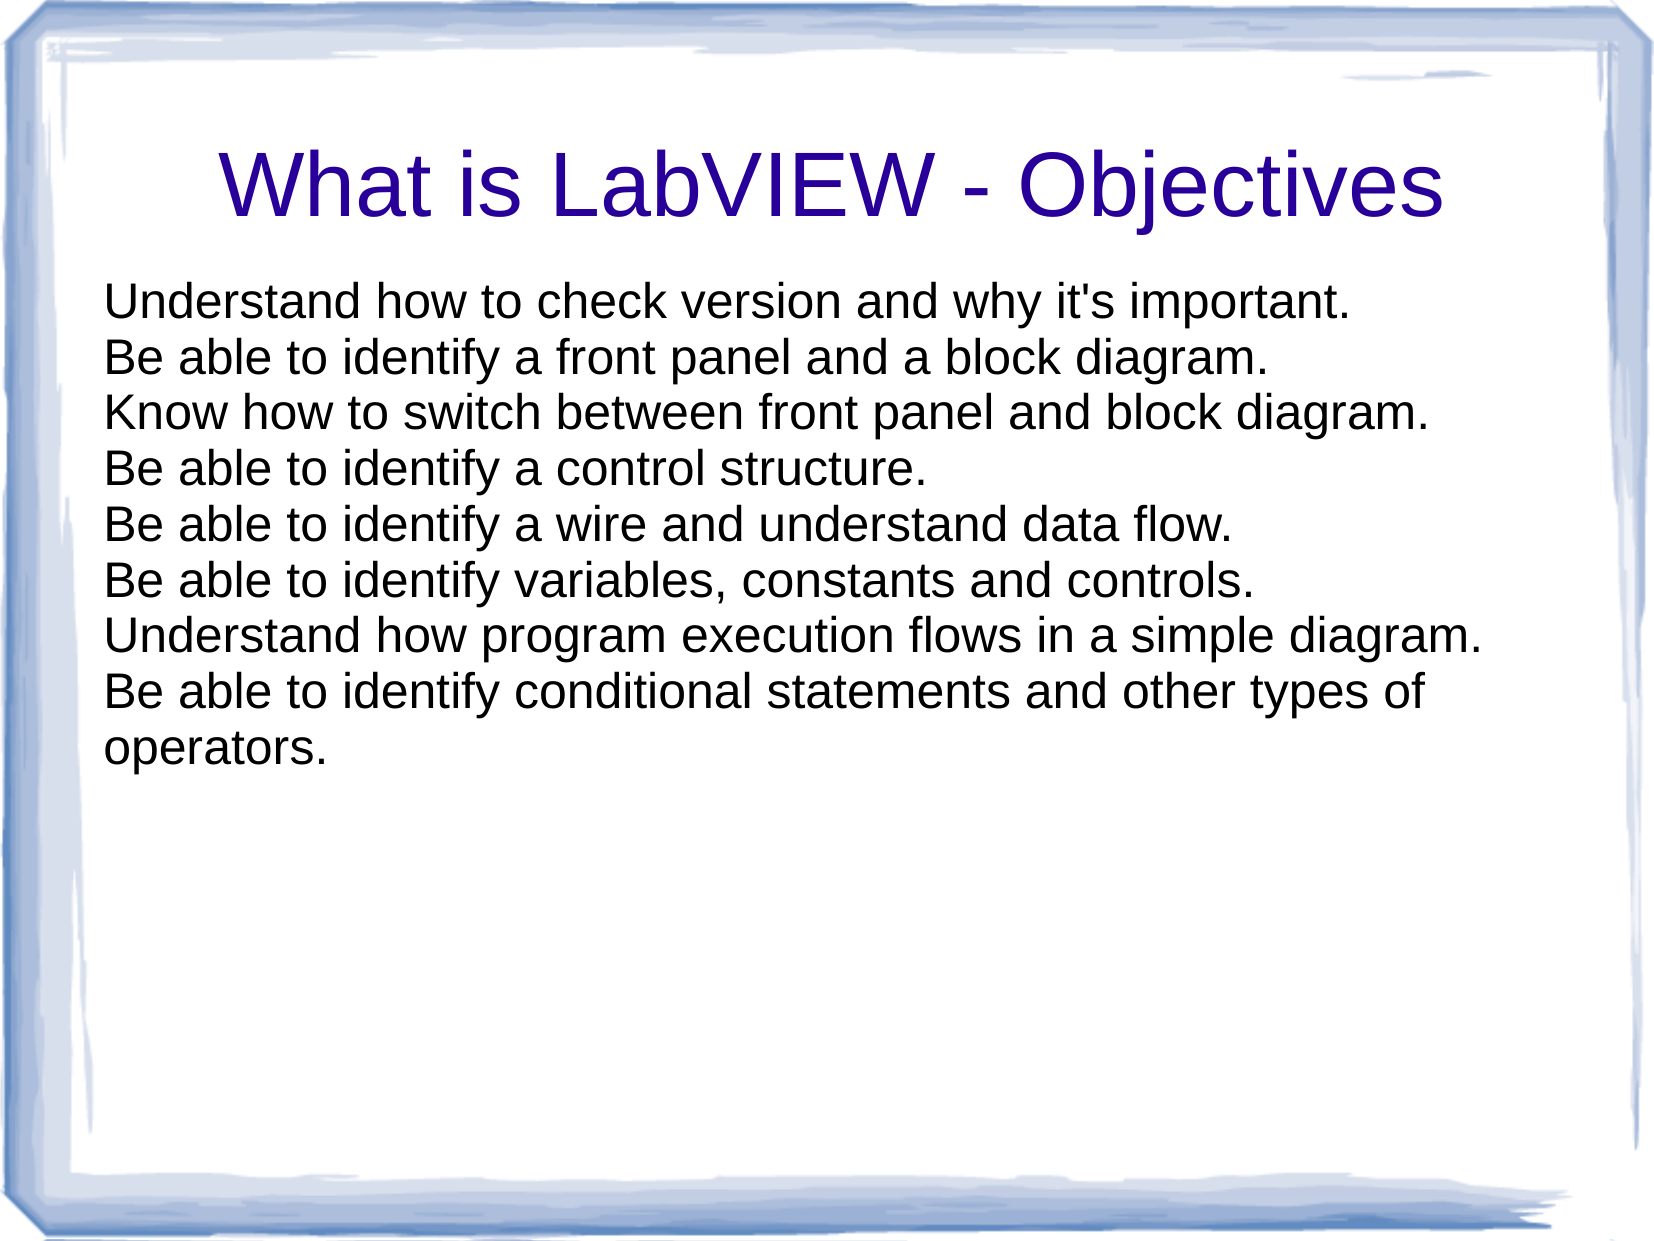

# What is LabVIEW - Objectives
Understand how to check version and why it's important.
Be able to identify a front panel and a block diagram.
Know how to switch between front panel and block diagram.
Be able to identify a control structure.
Be able to identify a wire and understand data flow.
Be able to identify variables, constants and controls.
Understand how program execution flows in a simple diagram.
Be able to identify conditional statements and other types of operators.